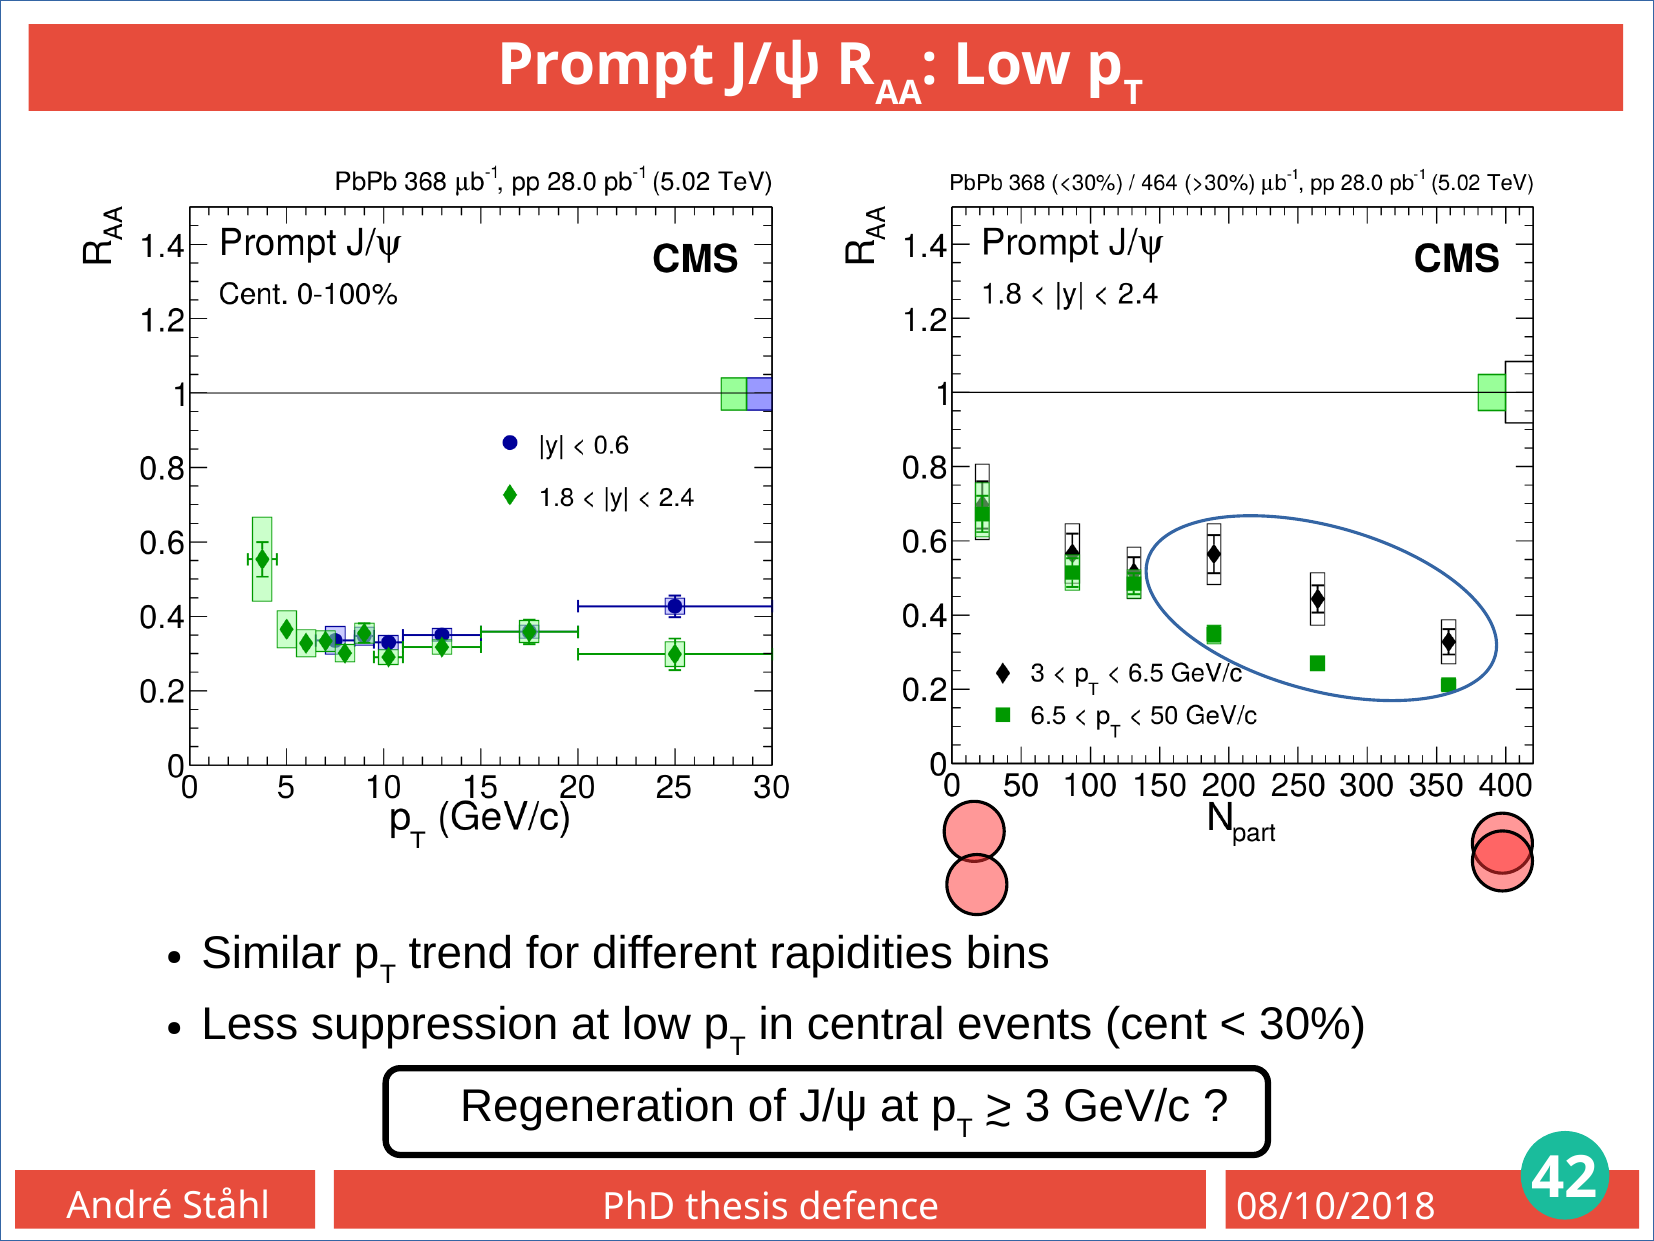

# Prompt J/ψ RAA: Low pT
Similar pT trend for different rapidities bins
Less suppression at low pT in central events (cent < 30%)
Regeneration of J/ψ at pT > 3 GeV/c ?
~
42
08/10/2018